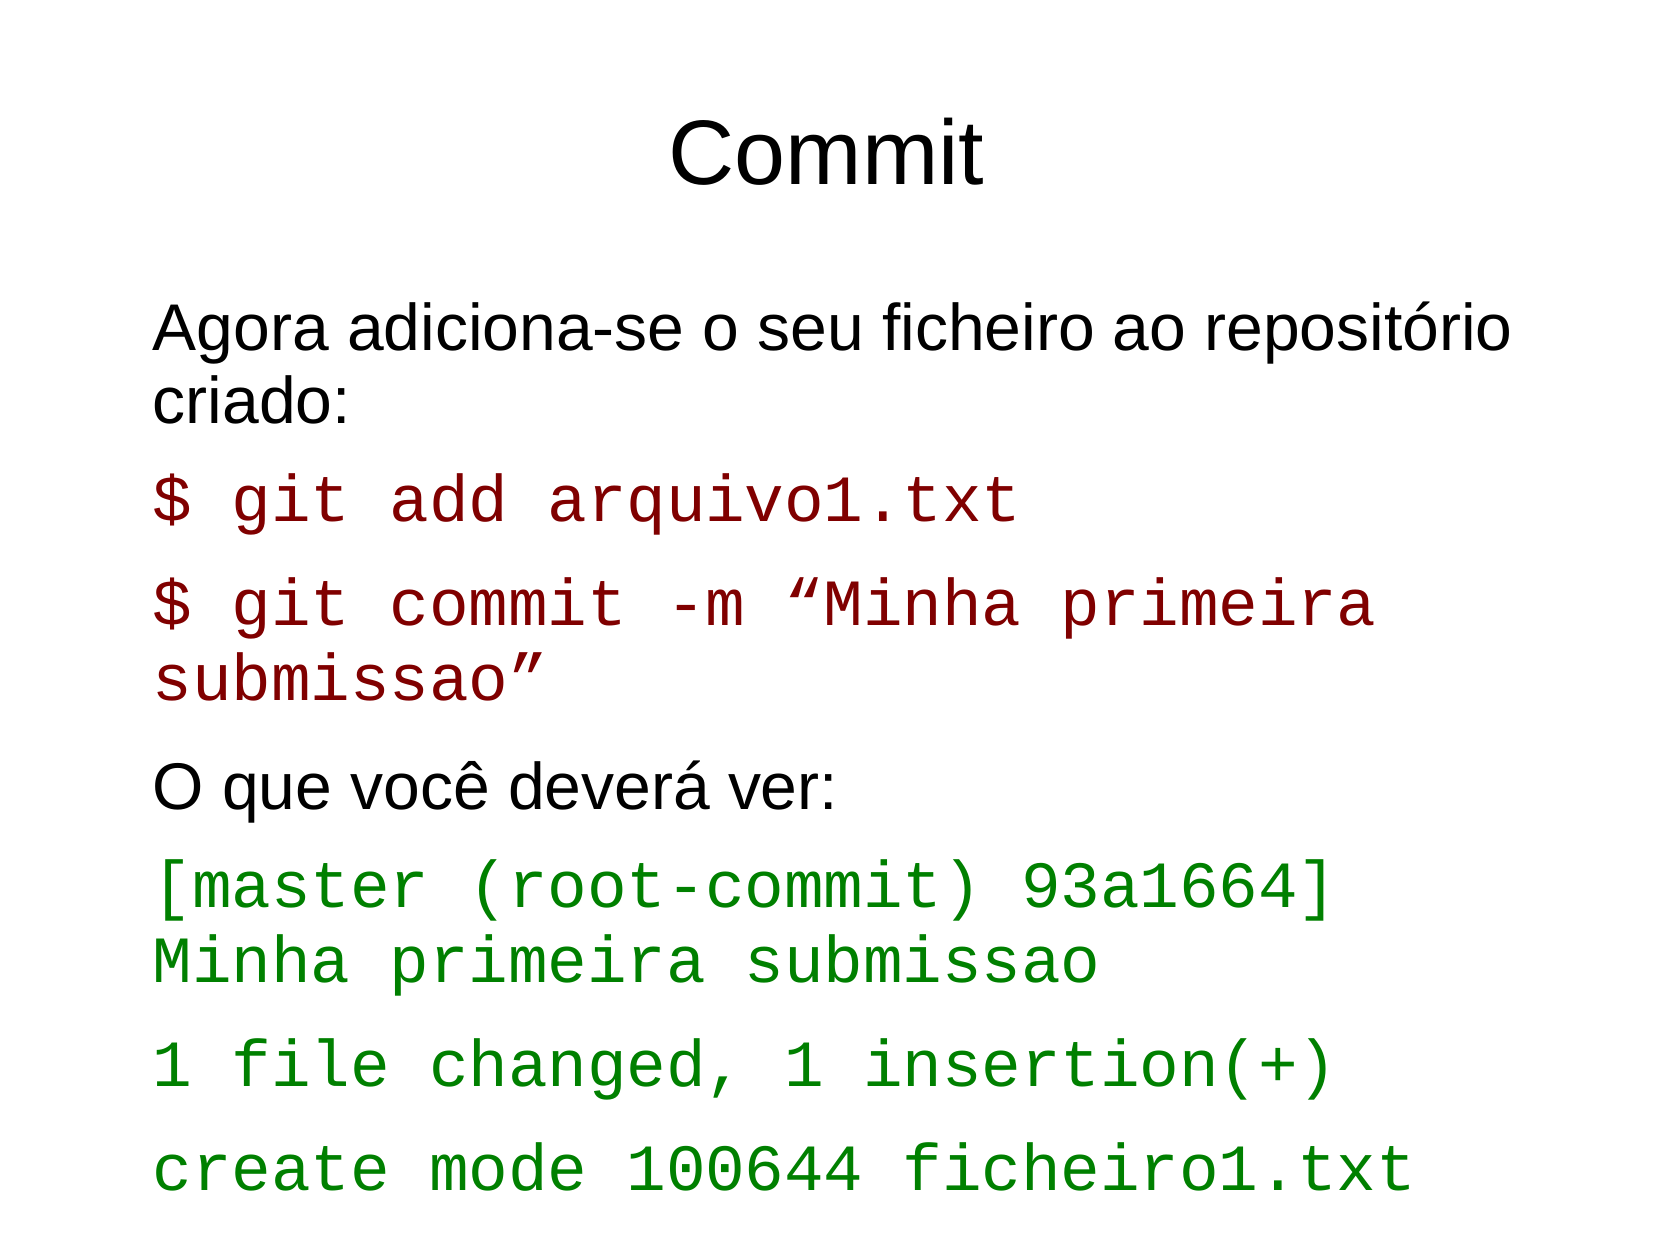

# Commit
Agora adiciona-se o seu ficheiro ao repositório criado:
$ git add arquivo1.txt
$ git commit -m “Minha primeira submissao”
O que você deverá ver:
[master (root-commit) 93a1664] Minha primeira submissao
1 file changed, 1 insertion(+)
create mode 100644 ficheiro1.txt